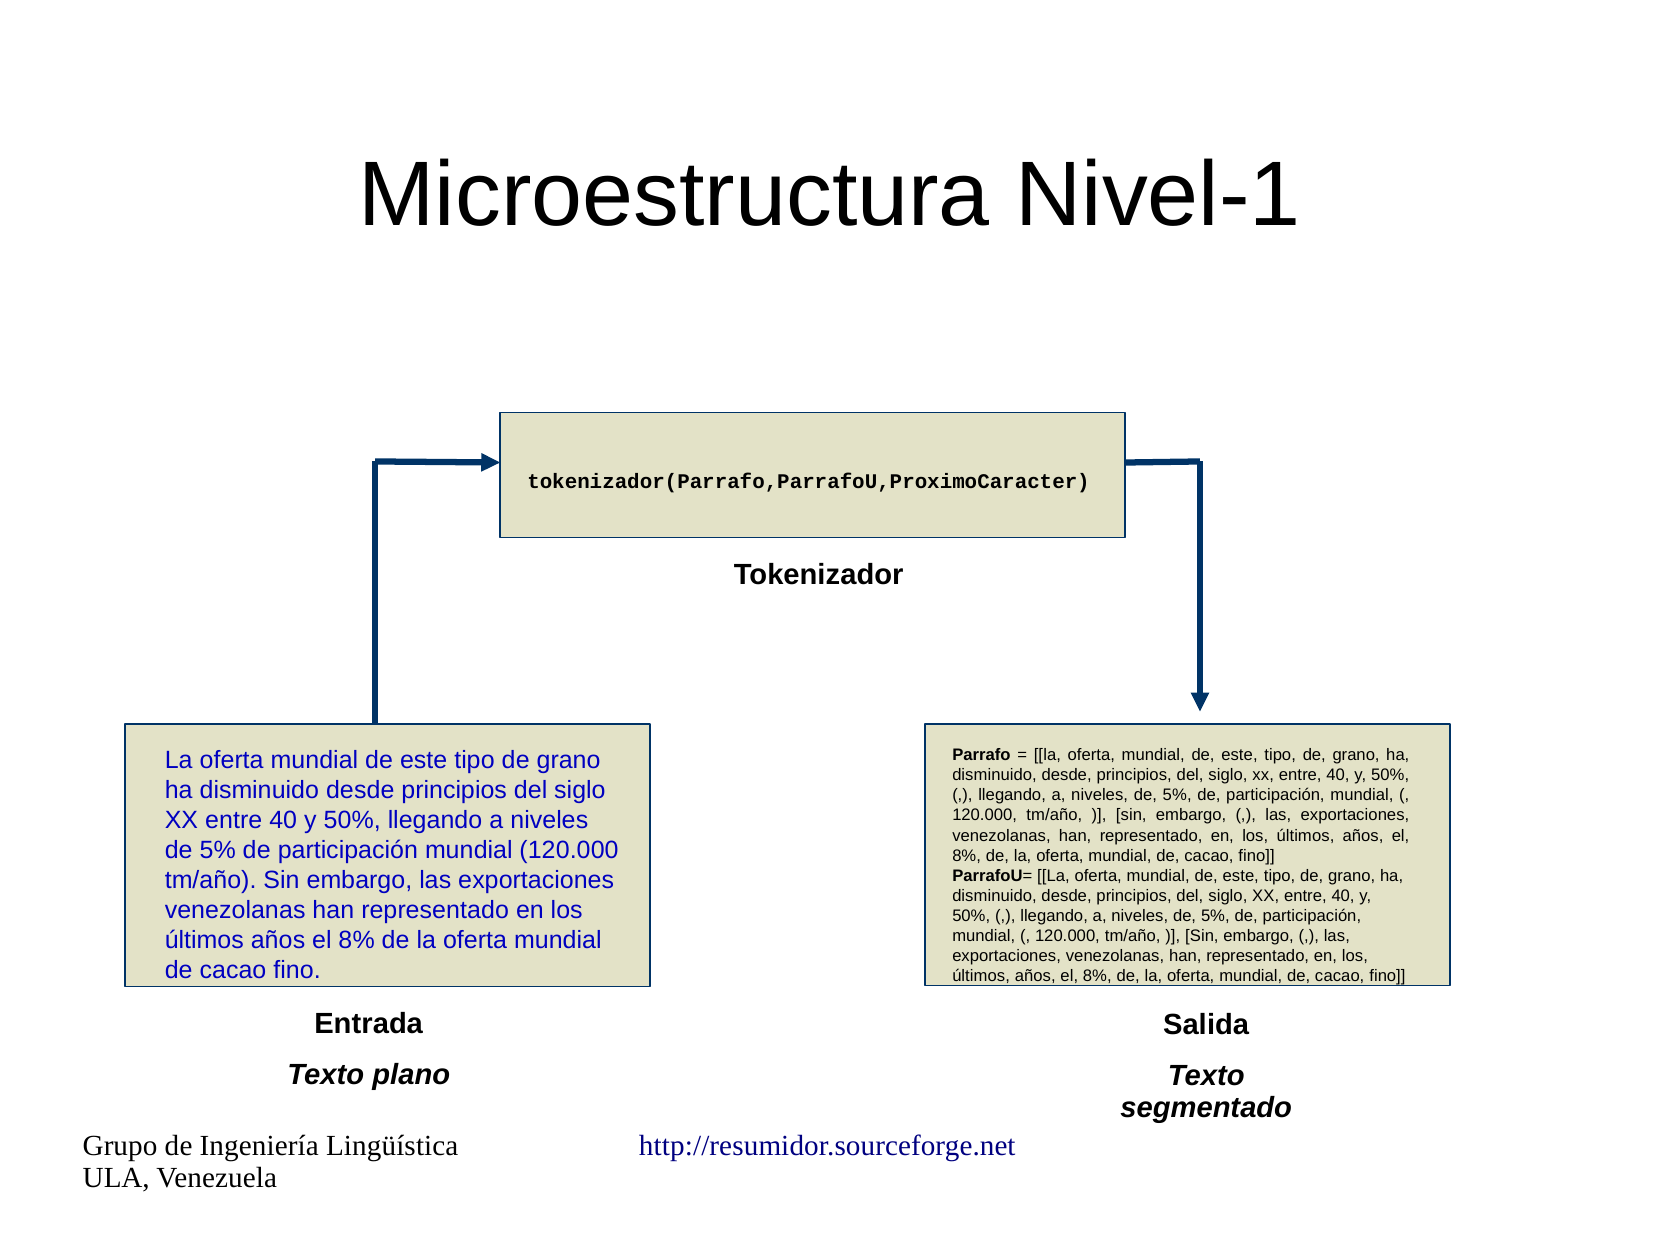

# Microestructura Nivel-1
tokenizador(Parrafo,ParrafoU,ProximoCaracter)
Tokenizador
La oferta mundial de este tipo de grano ha disminuido desde principios del siglo XX entre 40 y 50%, llegando a niveles de 5% de participación mundial (120.000 tm/año). Sin embargo, las exportaciones venezolanas han representado en los últimos años el 8% de la oferta mundial de cacao fino.
Parrafo = [[la, oferta, mundial, de, este, tipo, de, grano, ha, disminuido, desde, principios, del, siglo, xx, entre, 40, y, 50%, (,), llegando, a, niveles, de, 5%, de, participación, mundial, (, 120.000, tm/año, )], [sin, embargo, (,), las, exportaciones, venezolanas, han, representado, en, los, últimos, años, el, 8%, de, la, oferta, mundial, de, cacao, fino]]
ParrafoU= [[La, oferta, mundial, de, este, tipo, de, grano, ha, disminuido, desde, principios, del, siglo, XX, entre, 40, y, 50%, (,), llegando, a, niveles, de, 5%, de, participación, mundial, (, 120.000, tm/año, )], [Sin, embargo, (,), las, exportaciones, venezolanas, han, representado, en, los, últimos, años, el, 8%, de, la, oferta, mundial, de, cacao, fino]]
Entrada
Texto plano
Salida
Texto segmentado